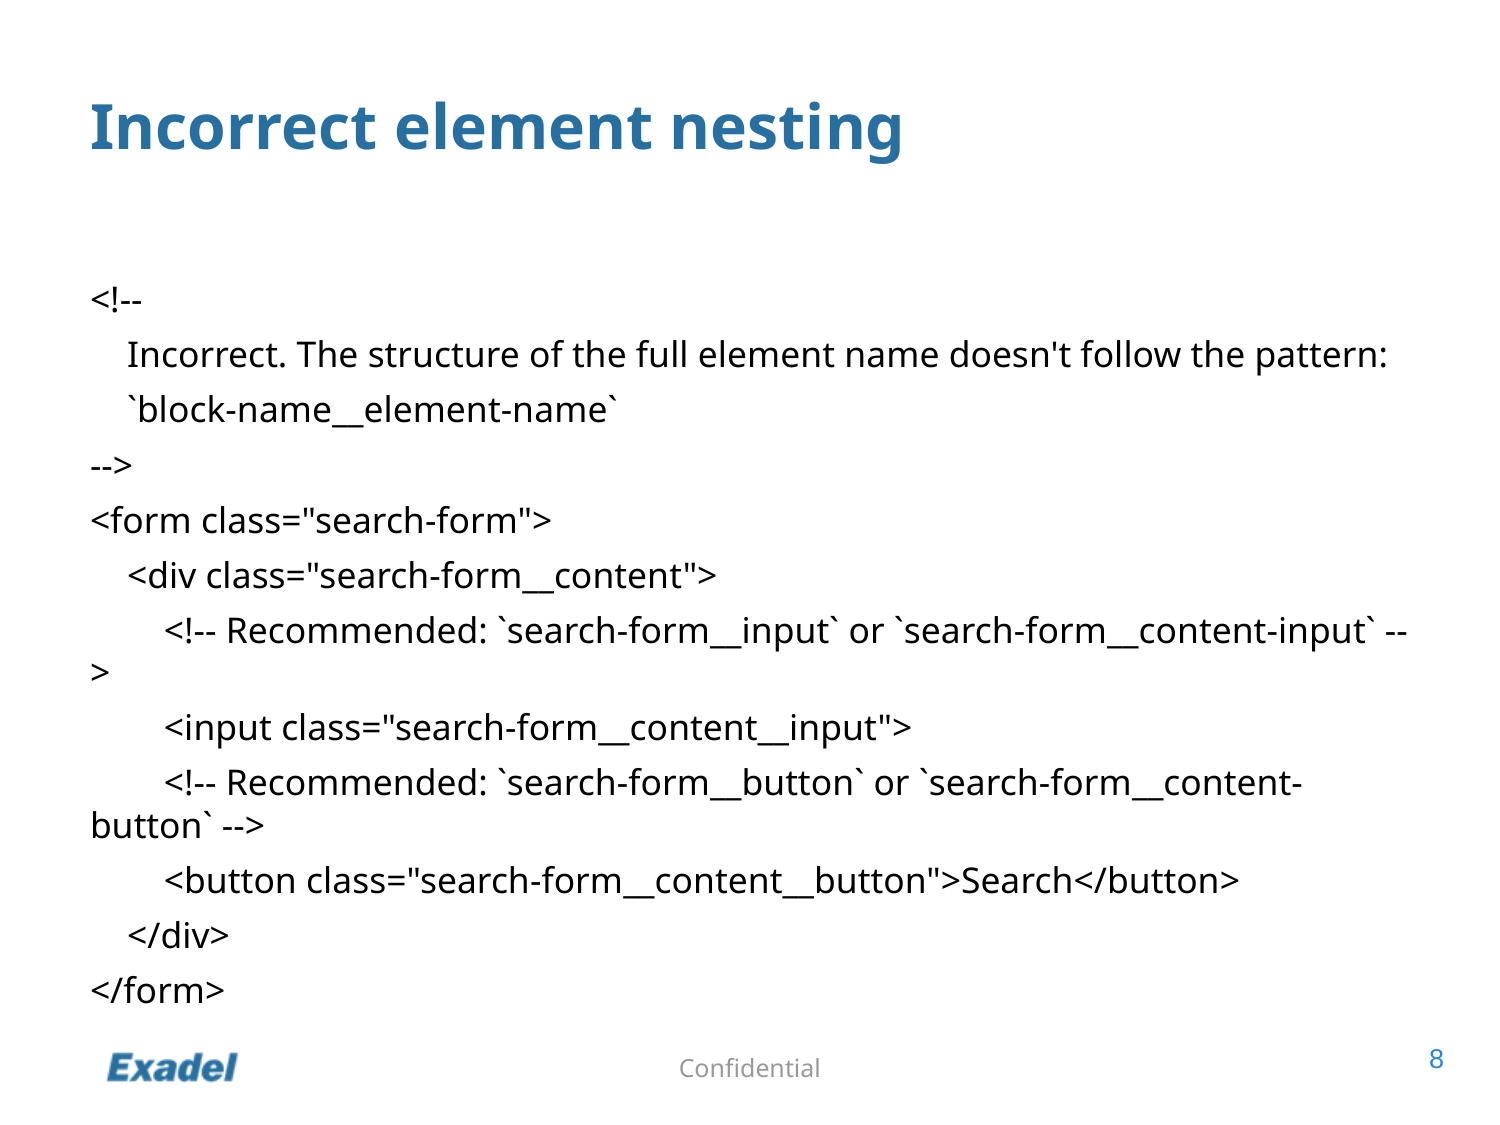

# Incorrect element nesting
<!--
 Incorrect. The structure of the full element name doesn't follow the pattern:
 `block-name__element-name`
-->
<form class="search-form">
 <div class="search-form__content">
 <!-- Recommended: `search-form__input` or `search-form__content-input` -->
 <input class="search-form__content__input">
 <!-- Recommended: `search-form__button` or `search-form__content-button` -->
 <button class="search-form__content__button">Search</button>
 </div>
</form>